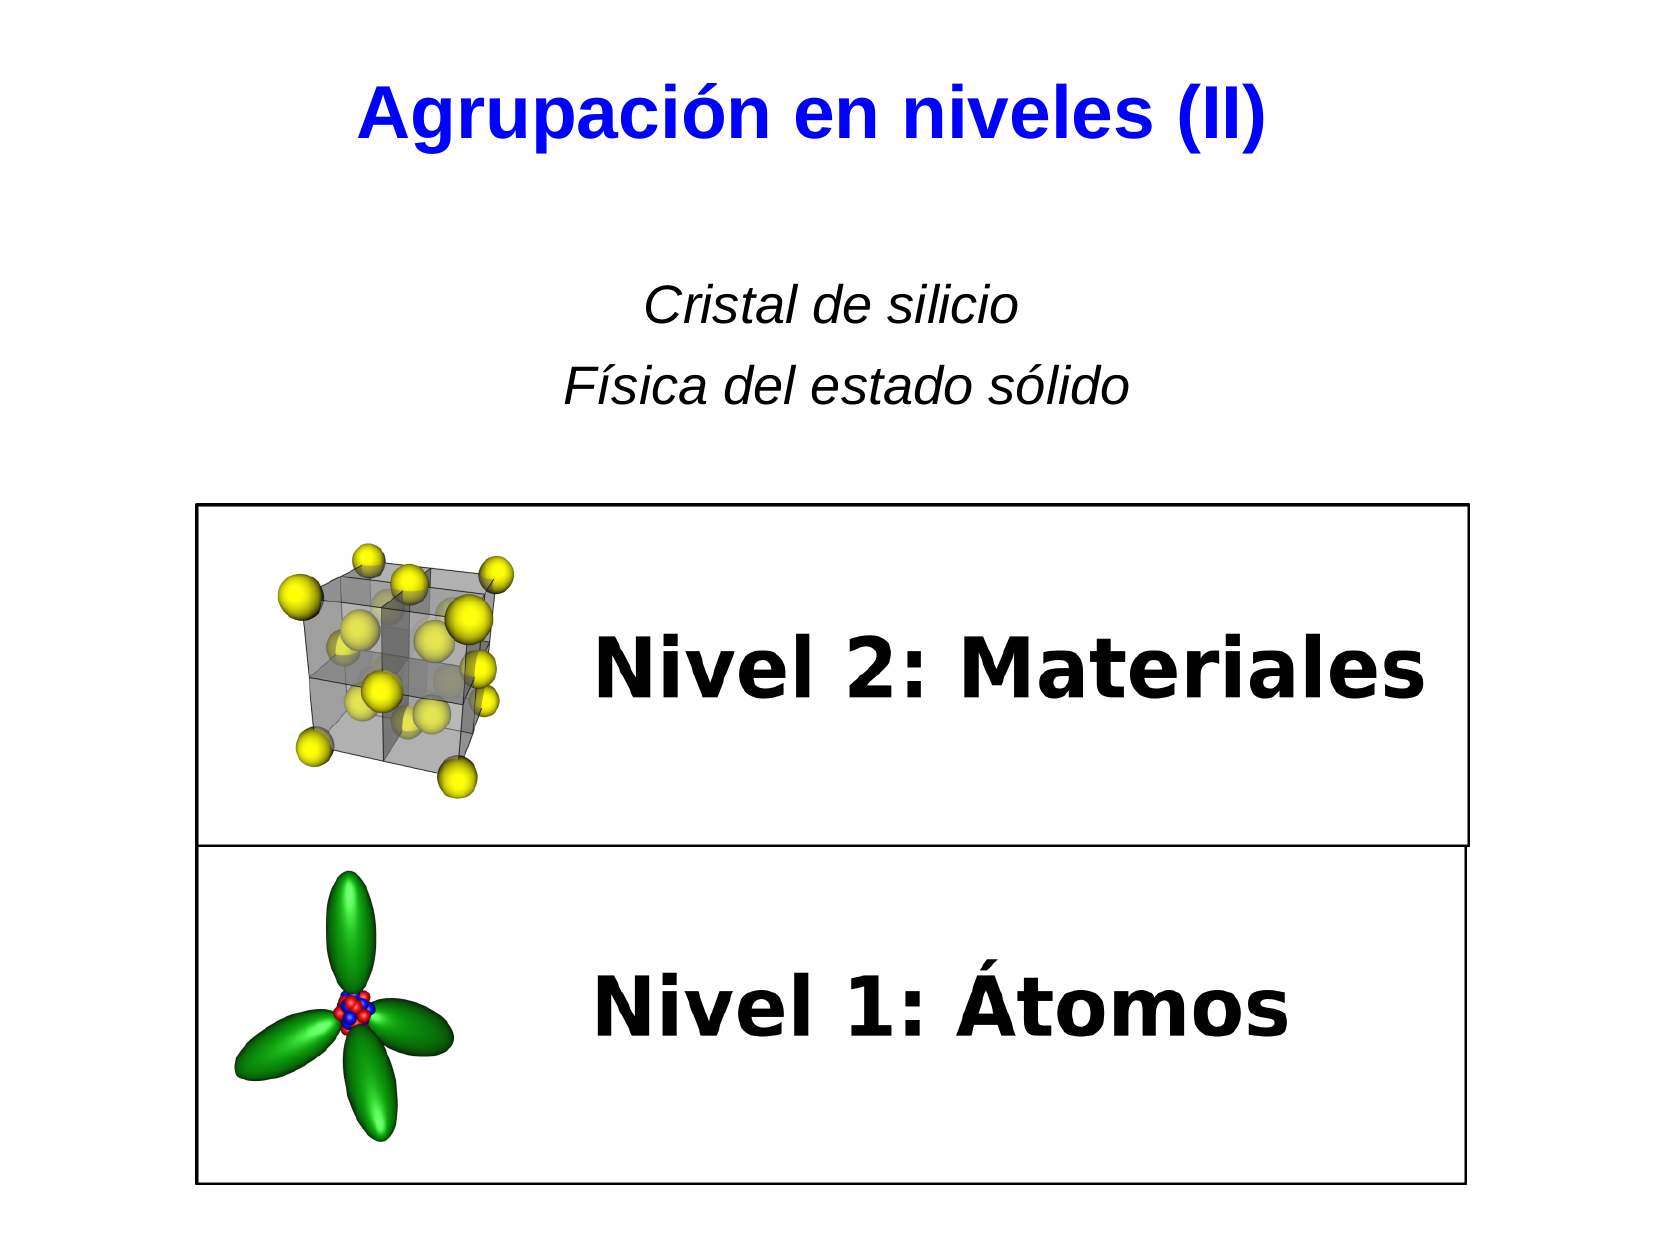

Agrupación en niveles (II)
Cristal de silicio
Física del estado sólido